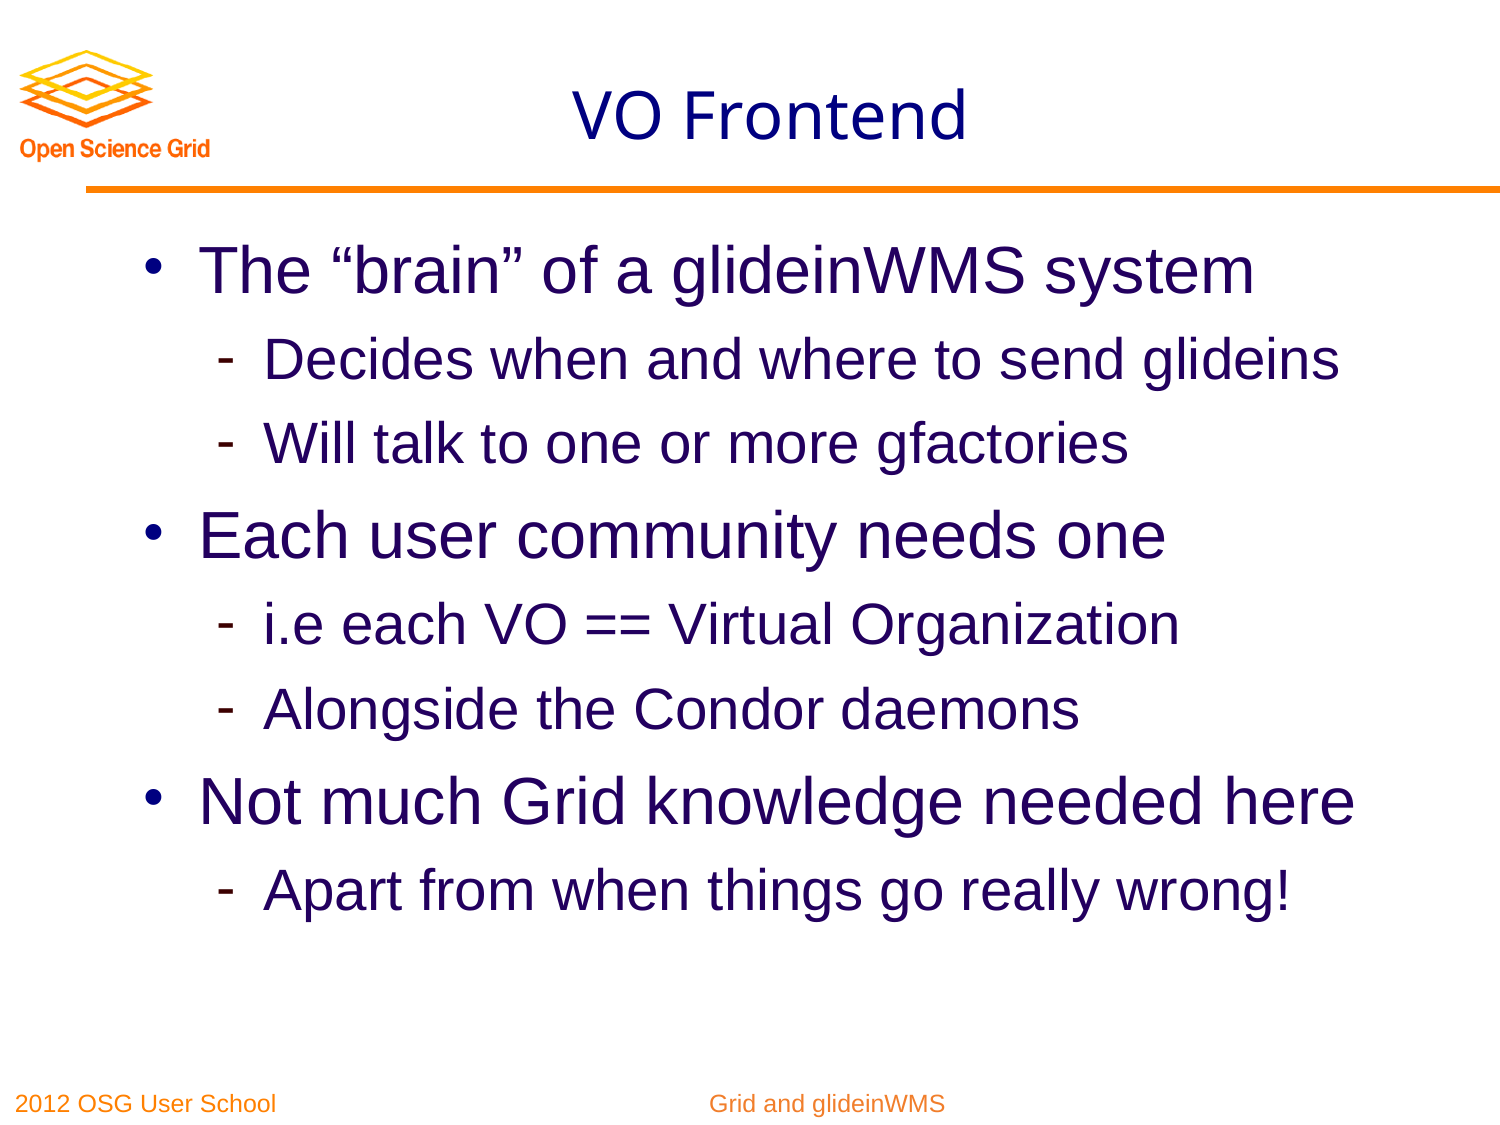

# VO Frontend
The “brain” of a glideinWMS system
Decides when and where to send glideins
Will talk to one or more gfactories
Each user community needs one
i.e each VO == Virtual Organization
Alongside the Condor daemons
Not much Grid knowledge needed here
Apart from when things go really wrong!